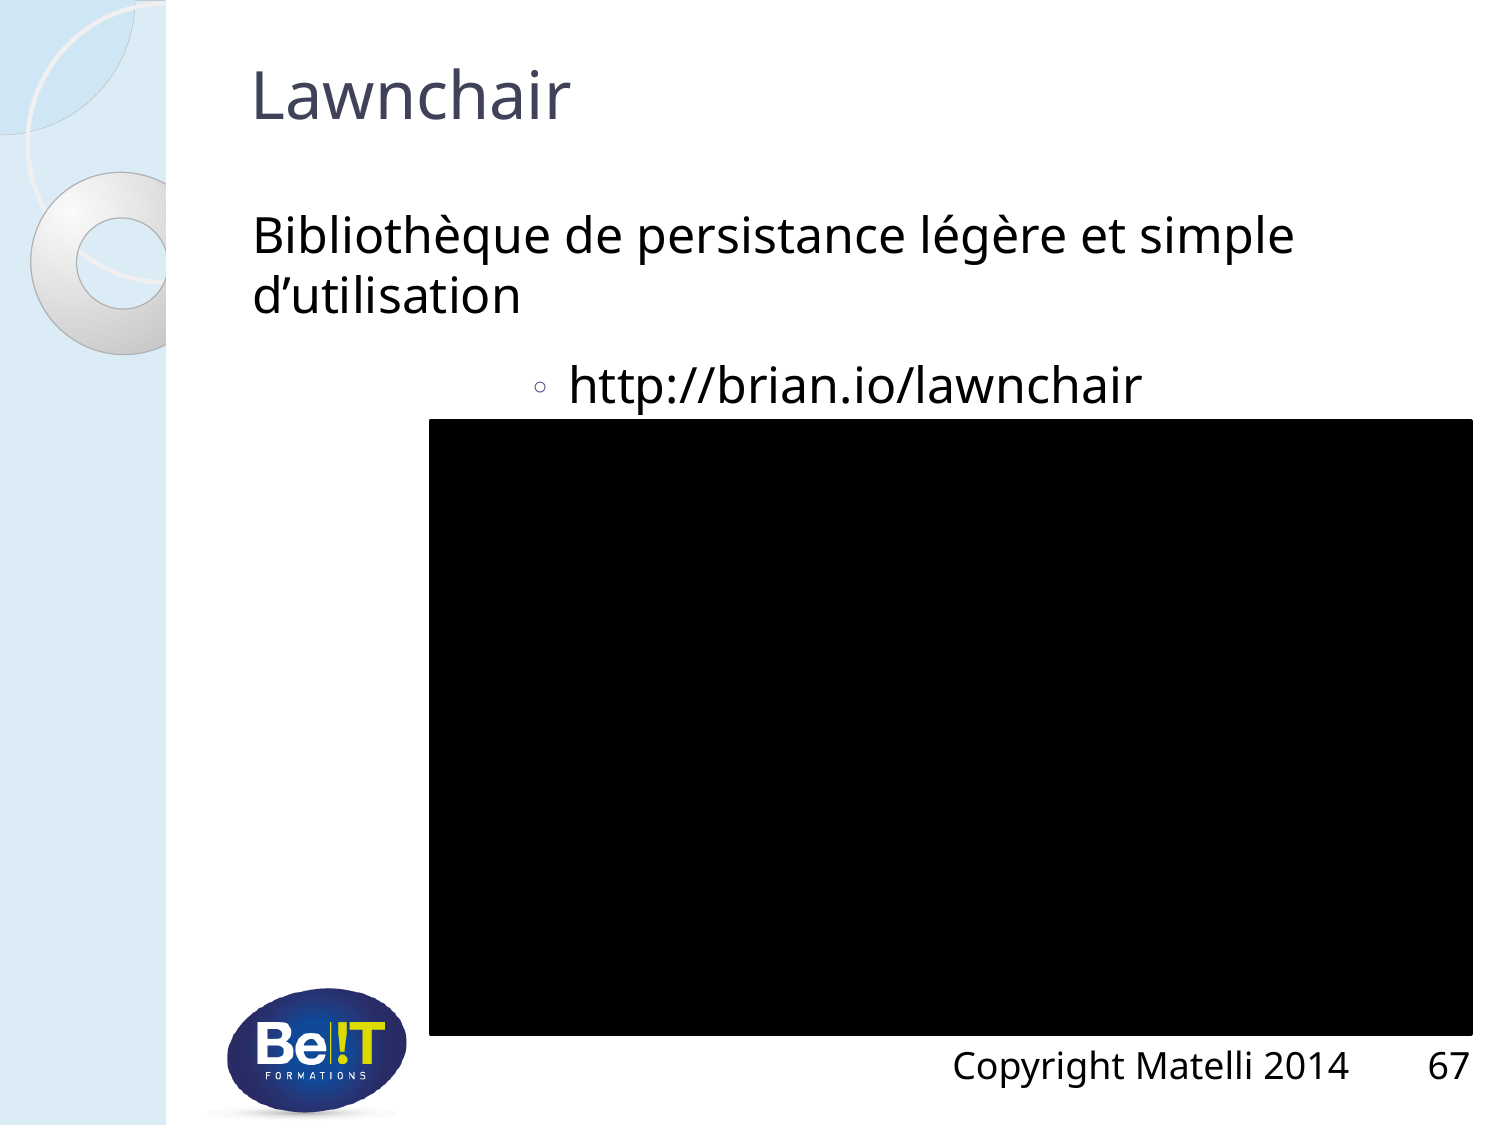

# Lawnchair
Bibliothèque de persistance légère et simple d’utilisation
http://brian.io/lawnchair
var store = new lawnchair({name:'testing'}, function(store) {
	// create an object
	var me = {key: 'brian'};
	// save it
	store.save(me);
	// access it later
	store.get('brian', function(me) {
		console.log(me);
	});
});
Copyright Matelli 2014